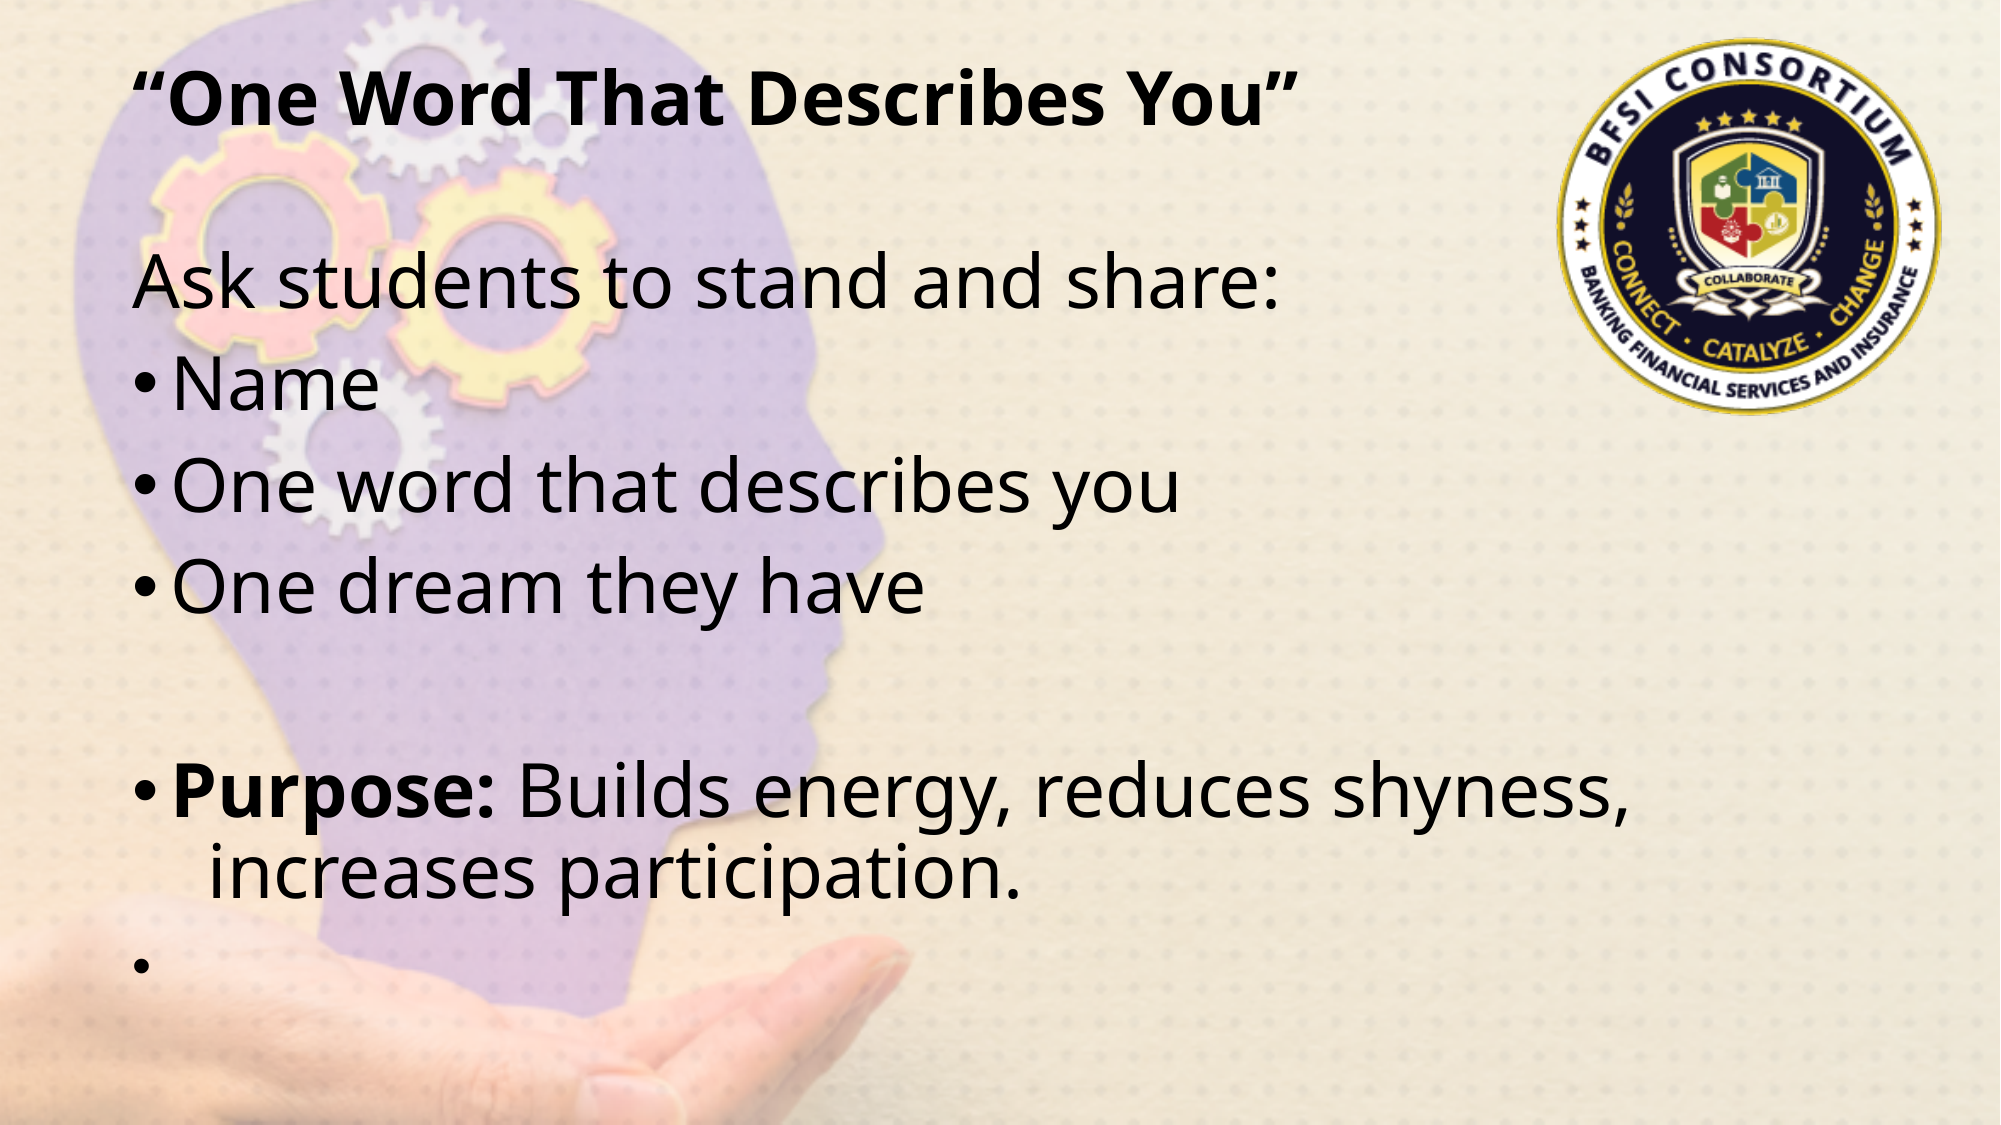

# “One Word That Describes You”
Ask students to stand and share:
Name
One word that describes you
One dream they have
Purpose: Builds energy, reduces shyness, increases participation.